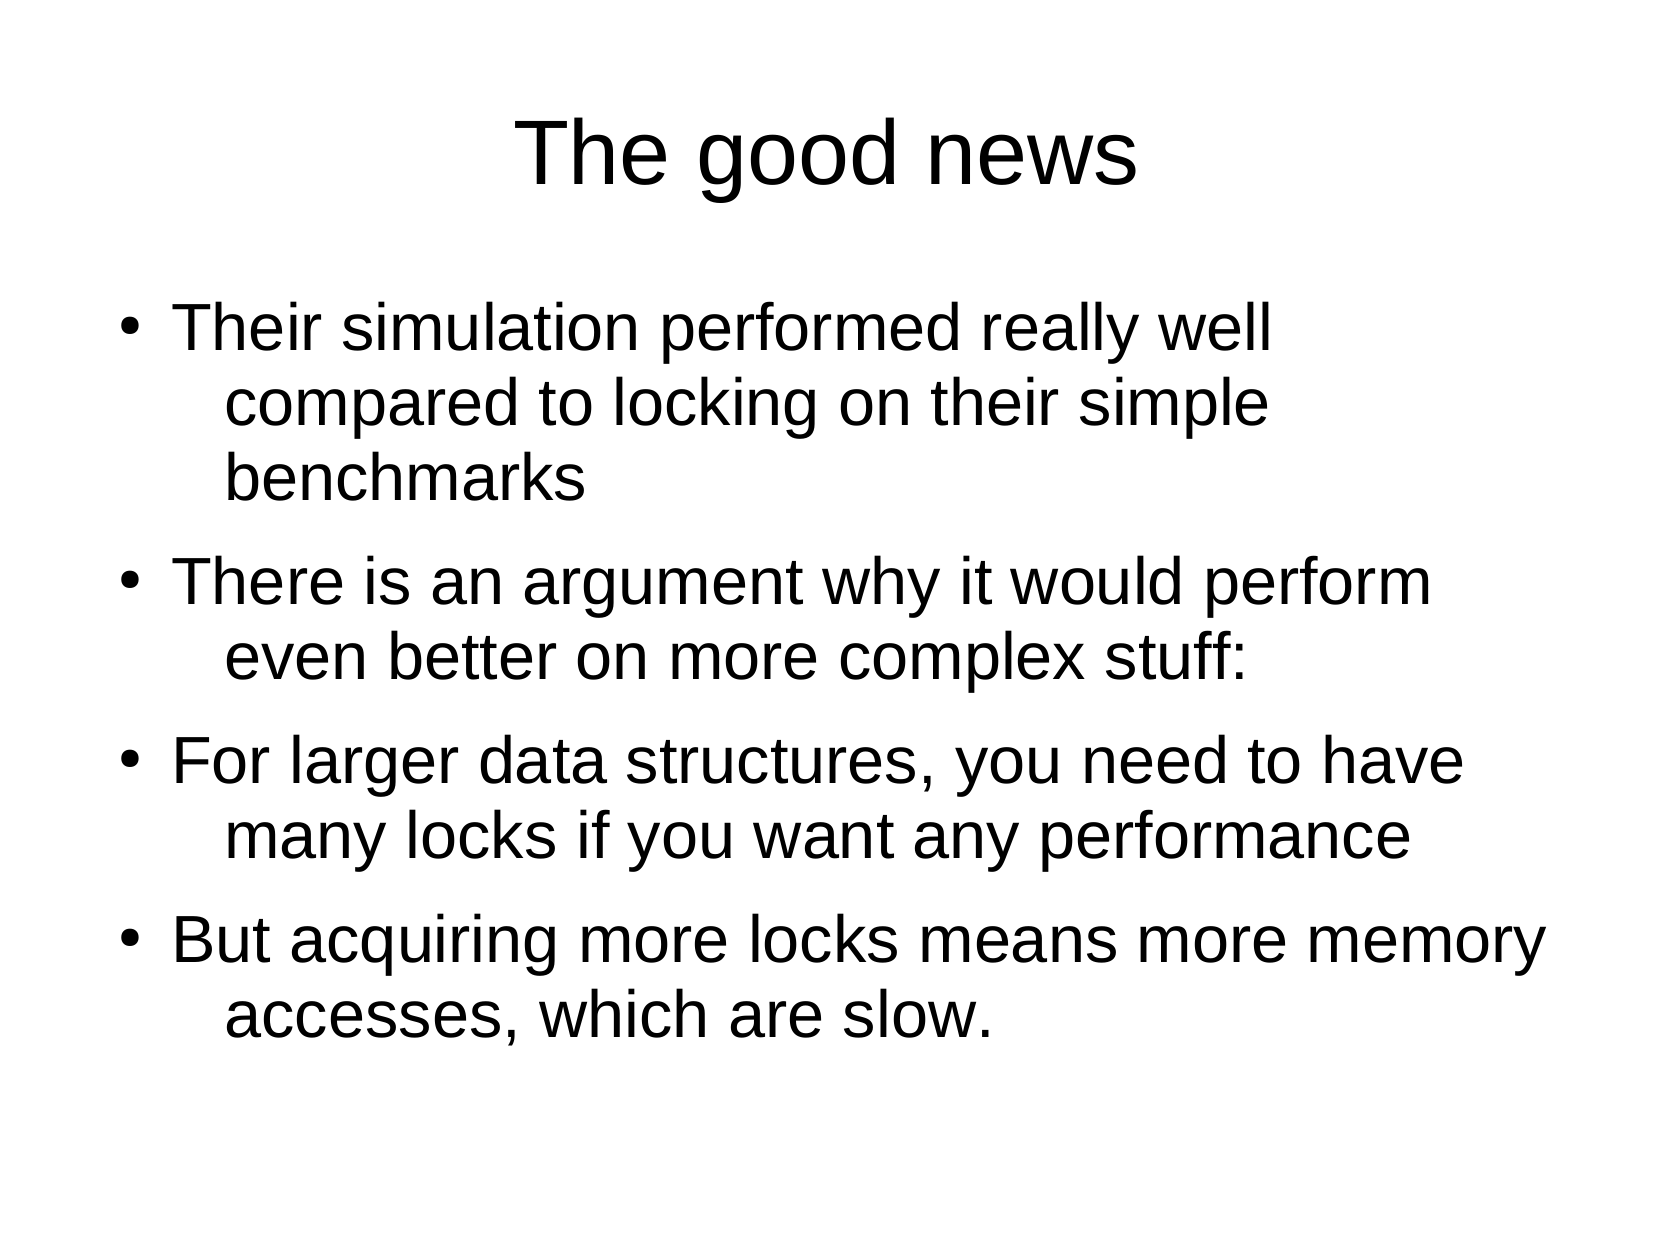

# The good news
Their simulation performed really well compared to locking on their simple benchmarks
There is an argument why it would perform even better on more complex stuff:
For larger data structures, you need to have many locks if you want any performance
But acquiring more locks means more memory accesses, which are slow.